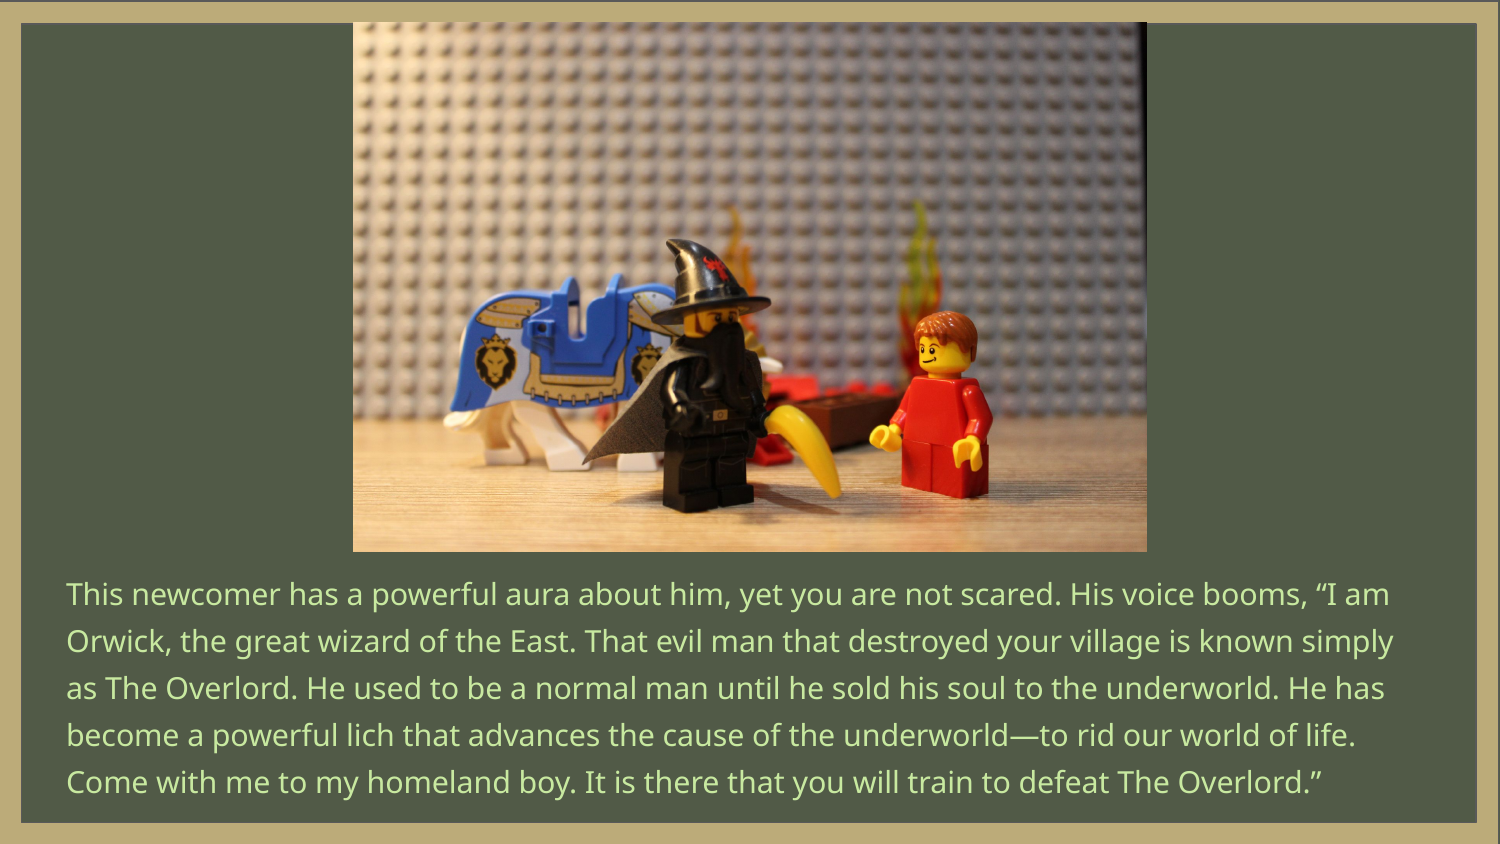

# This newcomer has a powerful aura about him, yet you are not scared. His voice booms, “I am Orwick, the great wizard of the East. That evil man that destroyed your village is known simply as The Overlord. He used to be a normal man until he sold his soul to the underworld. He has become a powerful lich that advances the cause of the underworld—to rid our world of life. Come with me to my homeland boy. It is there that you will train to defeat The Overlord.”